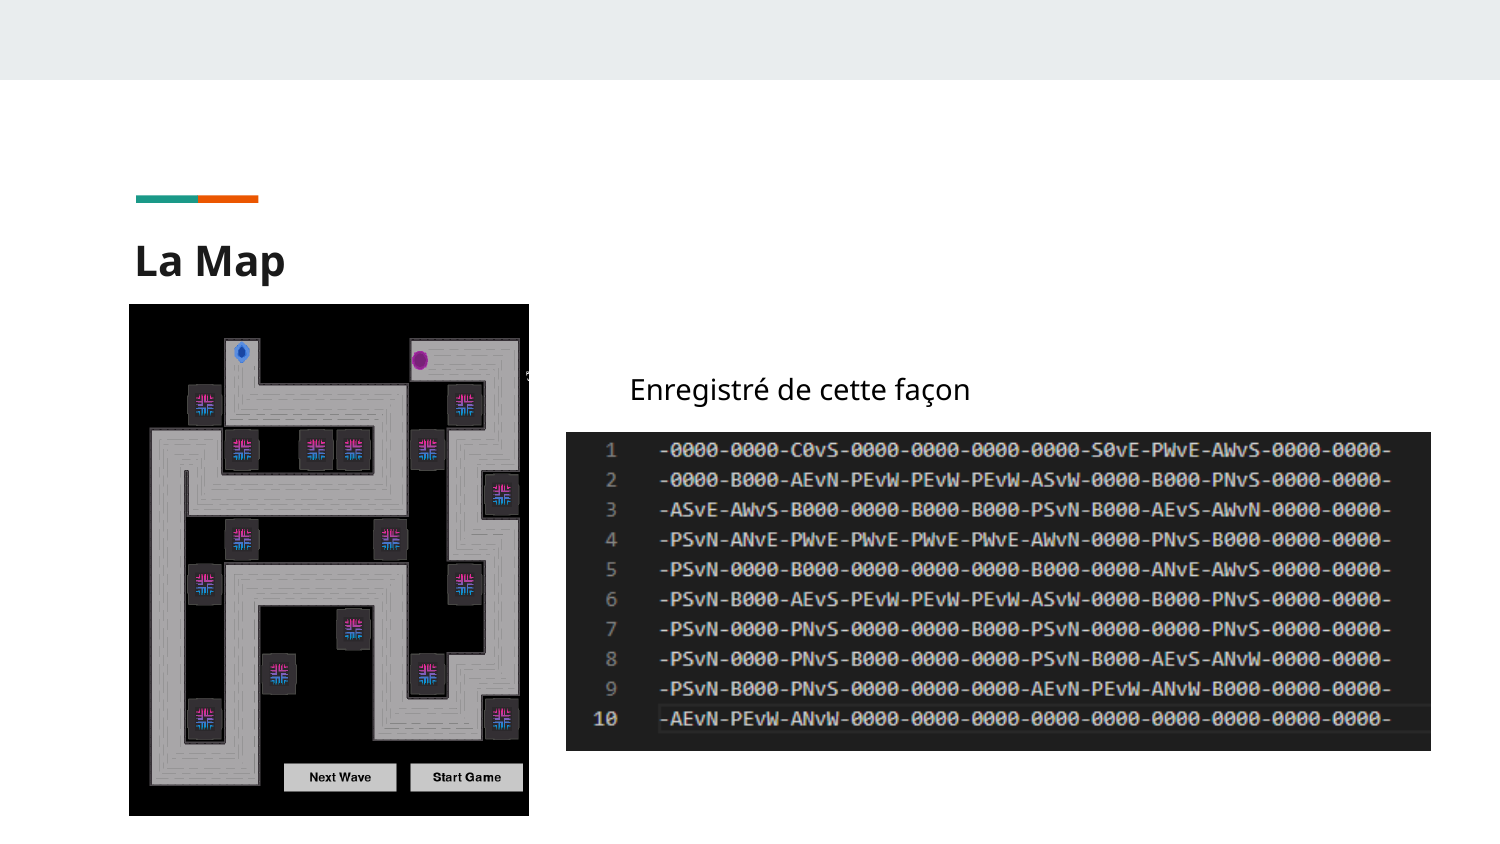

# La Map
Enregistré de cette façon